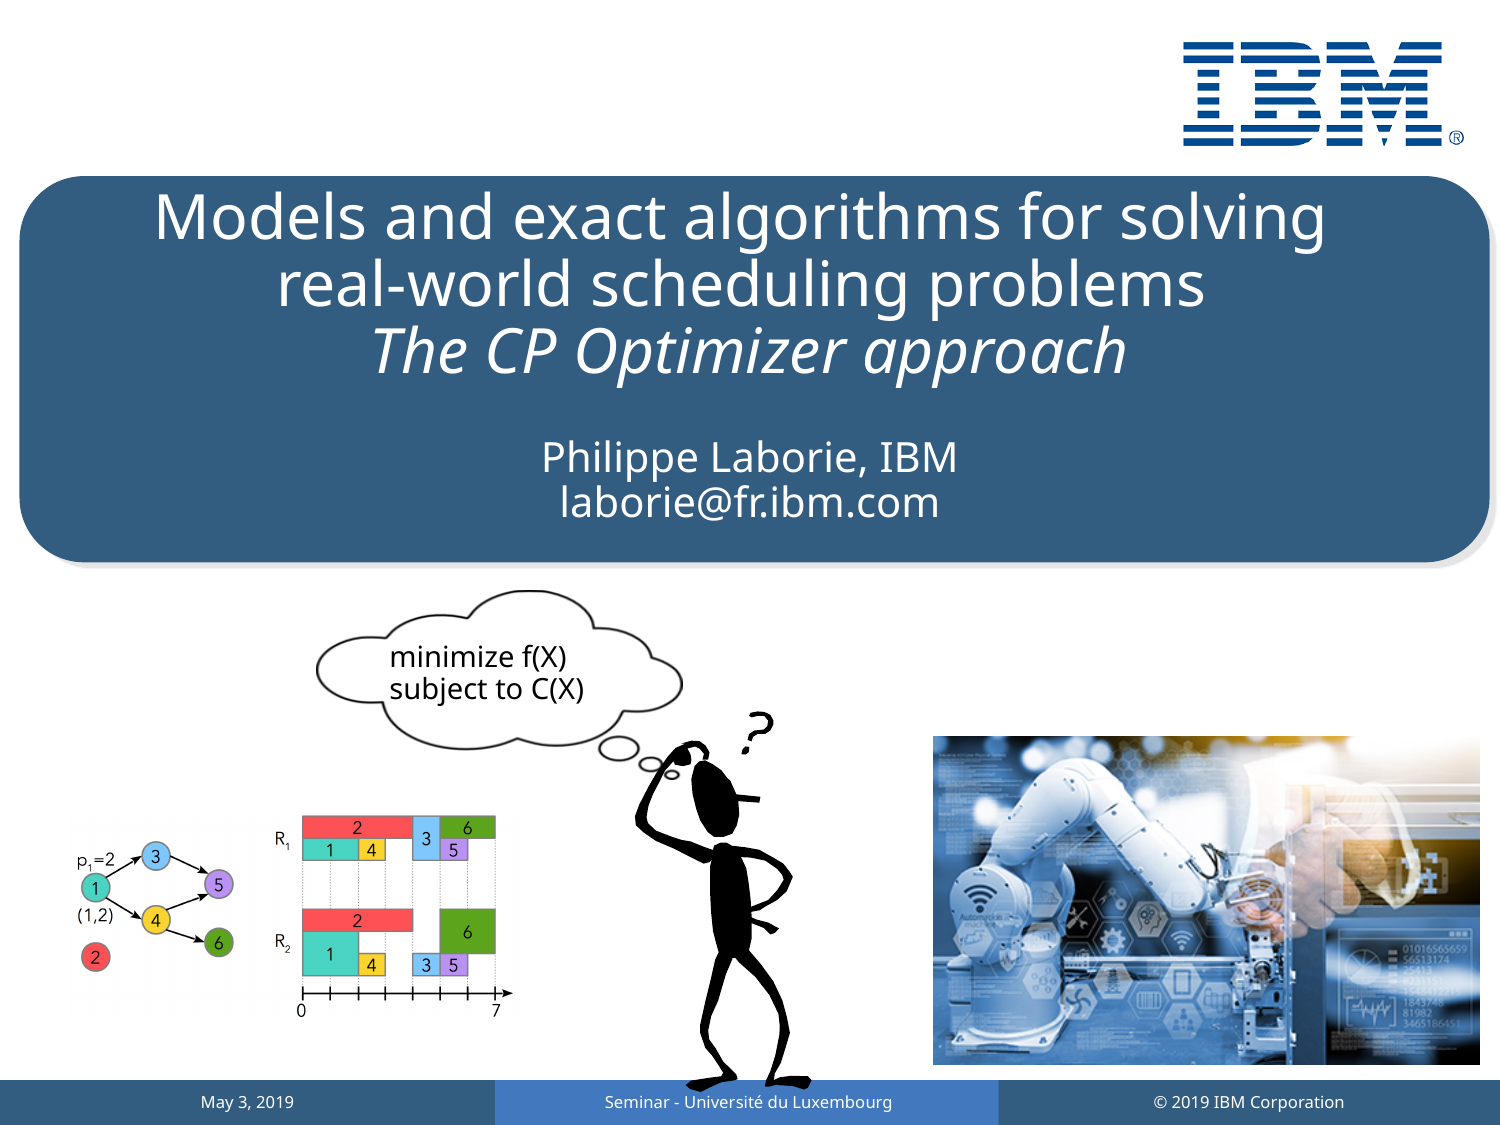

# Models and exact algorithms for solving real-world scheduling problems The CP Optimizer approach Philippe Laborie, IBM laborie@fr.ibm.com
minimize f(X)
subject to C(X)